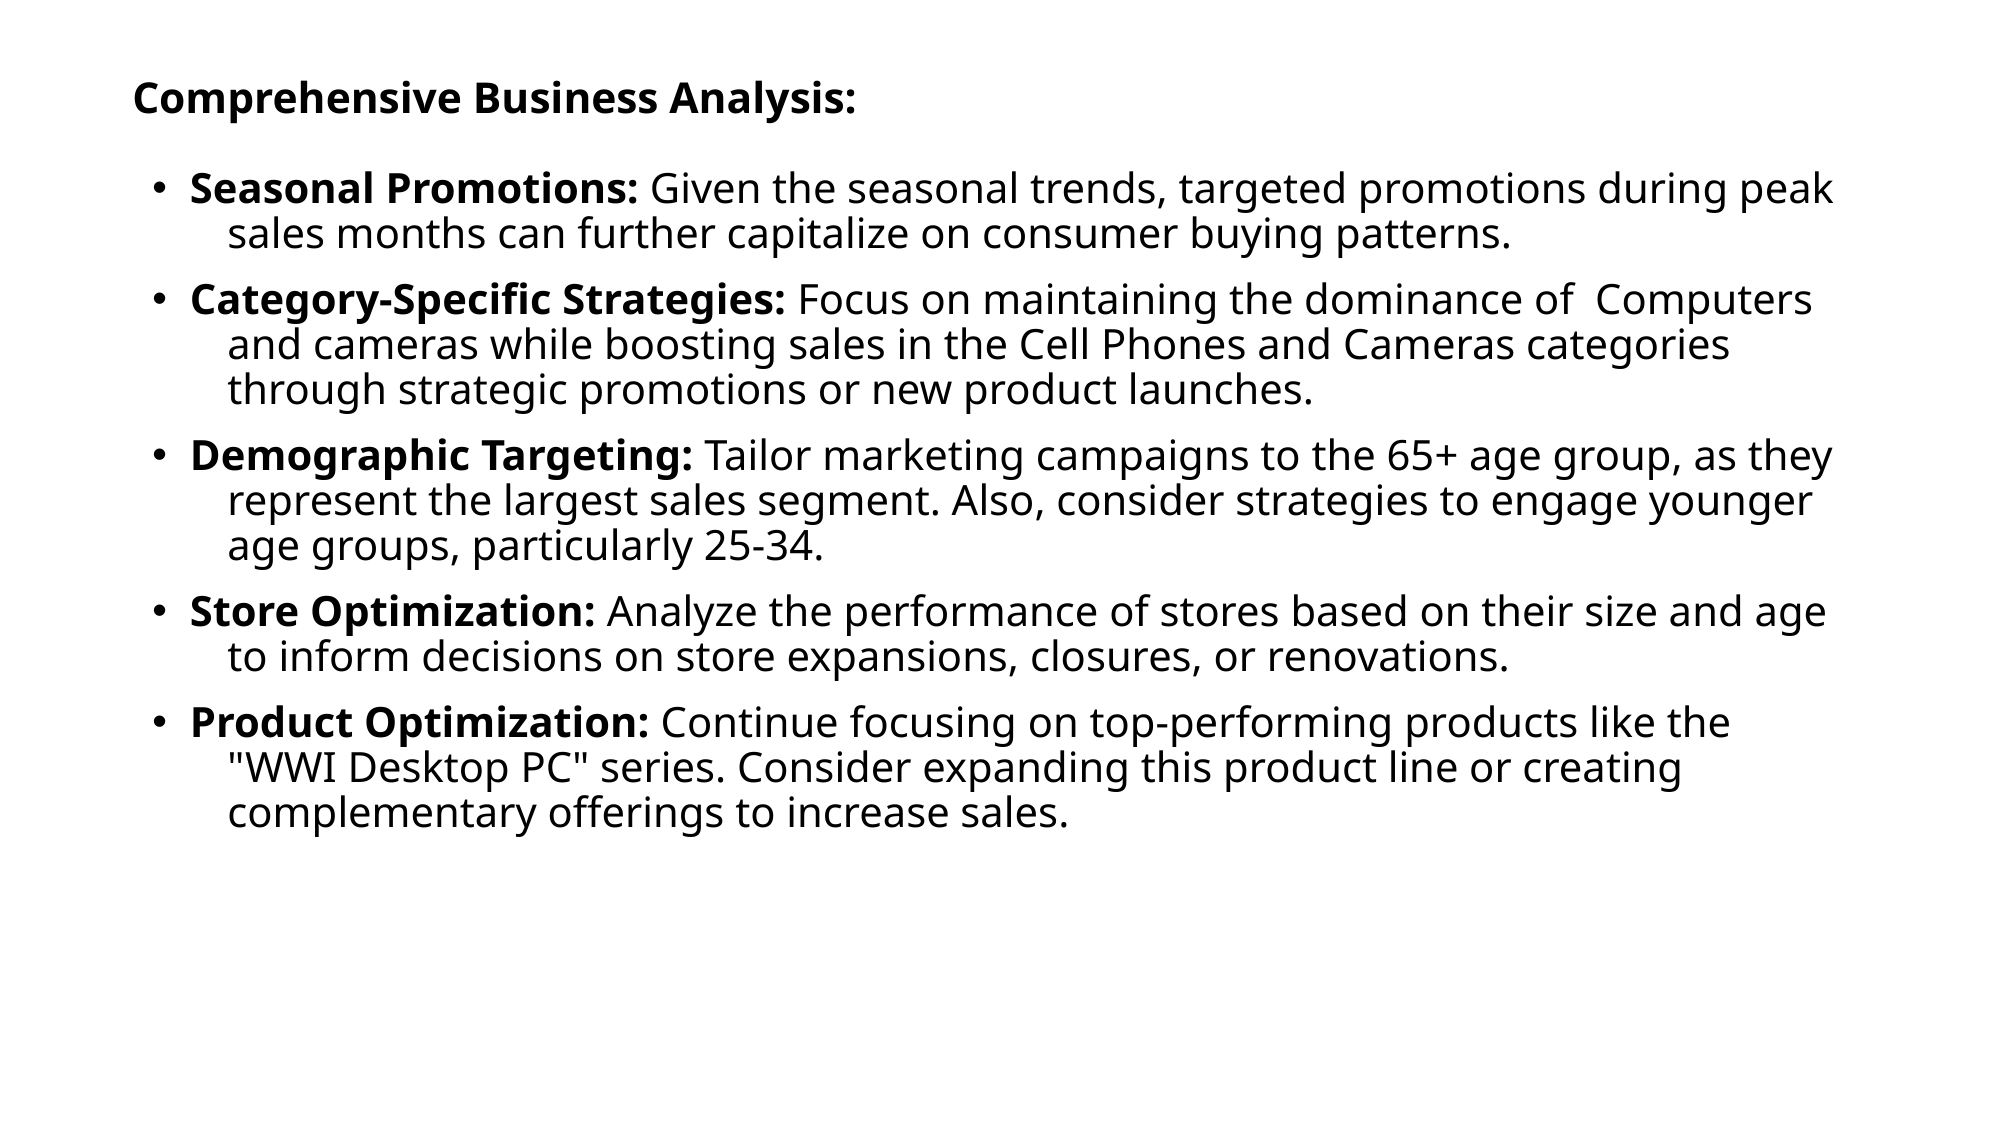

# Comprehensive Business Analysis:
Seasonal Promotions: Given the seasonal trends, targeted promotions during peak sales months can further capitalize on consumer buying patterns.
Category-Specific Strategies: Focus on maintaining the dominance of Computers and cameras while boosting sales in the Cell Phones and Cameras categories through strategic promotions or new product launches.
Demographic Targeting: Tailor marketing campaigns to the 65+ age group, as they represent the largest sales segment. Also, consider strategies to engage younger age groups, particularly 25-34.
Store Optimization: Analyze the performance of stores based on their size and age to inform decisions on store expansions, closures, or renovations.
Product Optimization: Continue focusing on top-performing products like the "WWI Desktop PC" series. Consider expanding this product line or creating complementary offerings to increase sales.